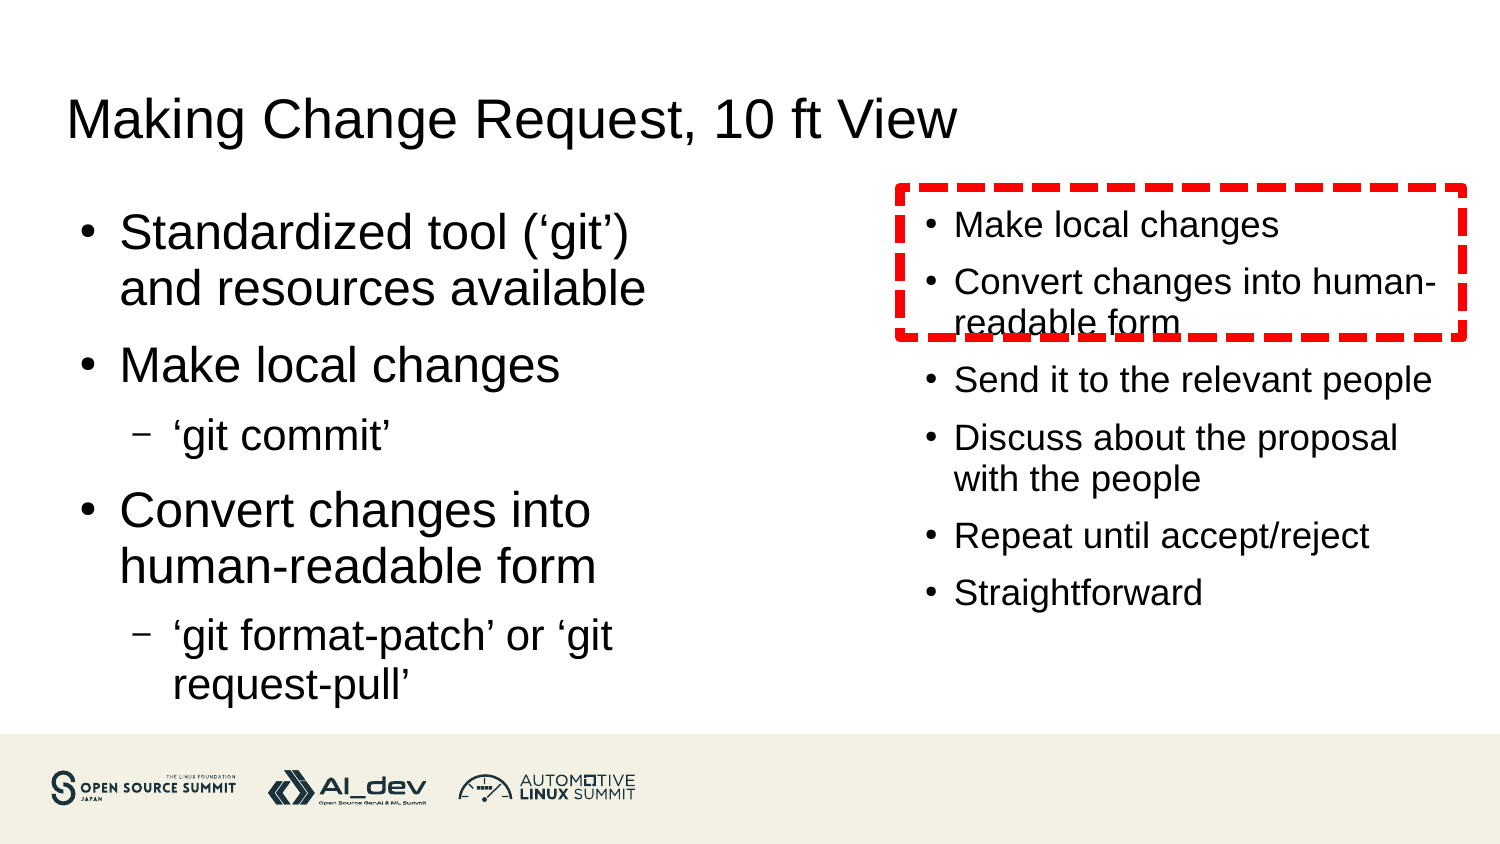

# Making Change Request, 10 ft View
Standardized tool (‘git’) and resources available
Make local changes
‘git commit’
Convert changes into human-readable form
‘git format-patch’ or ‘git request-pull’
Make local changes
Convert changes into human-readable form
Send it to the relevant people
Discuss about the proposal with the people
Repeat until accept/reject
Straightforward